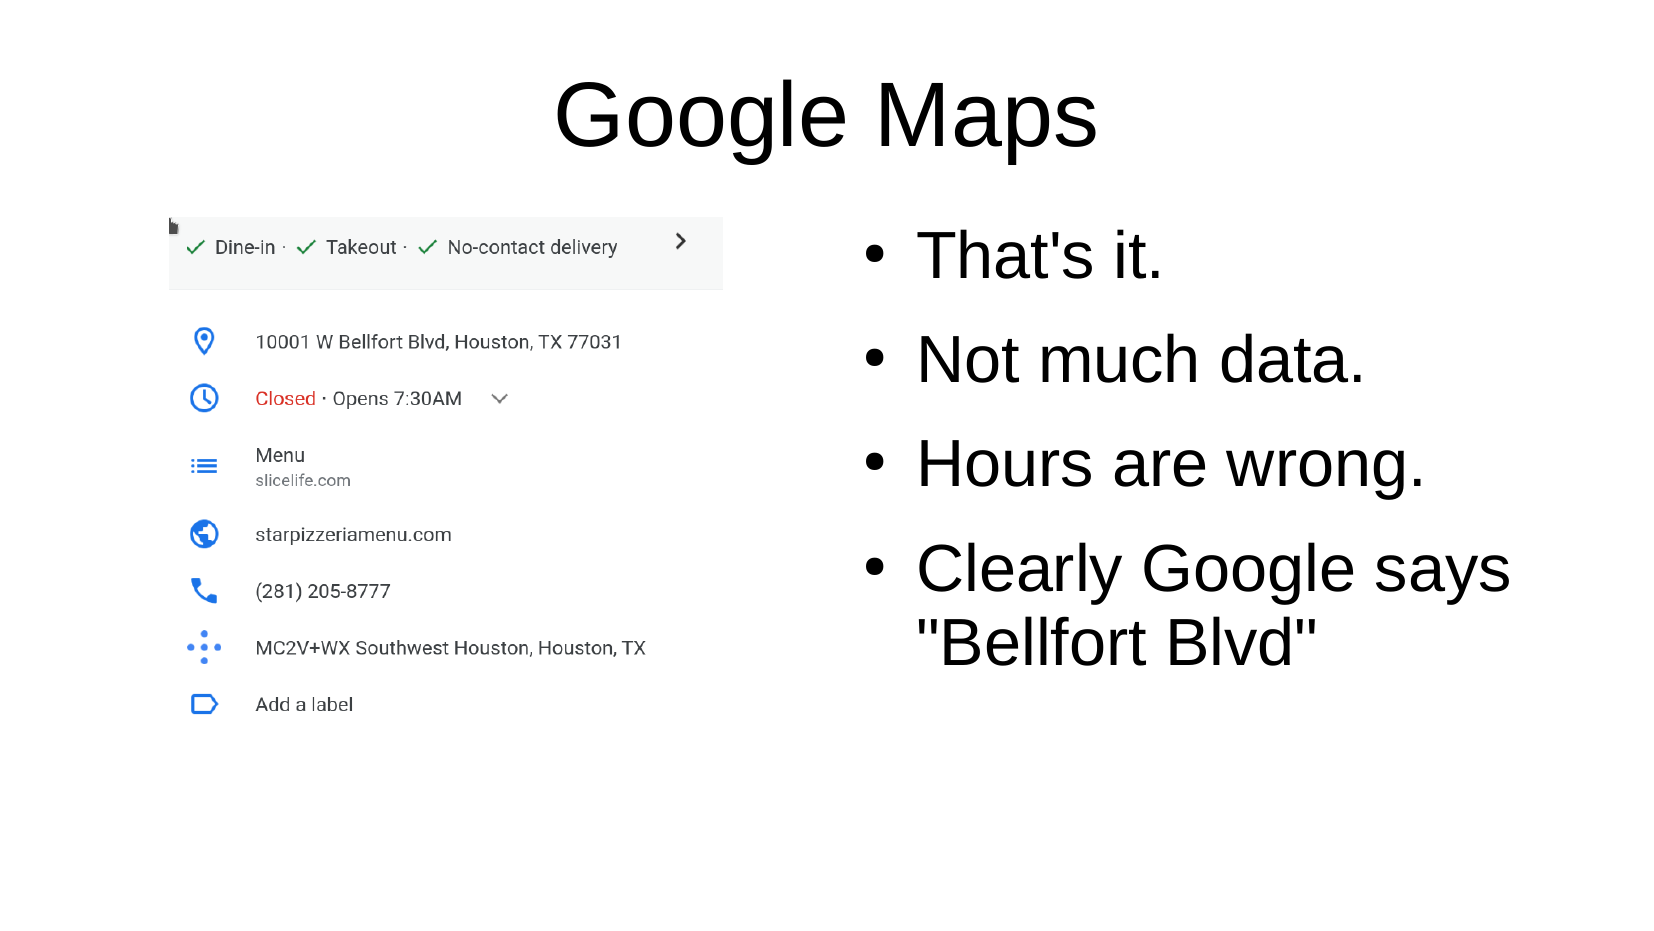

# Google Maps
That's it.
Not much data.
Hours are wrong.
Clearly Google says "Bellfort Blvd"